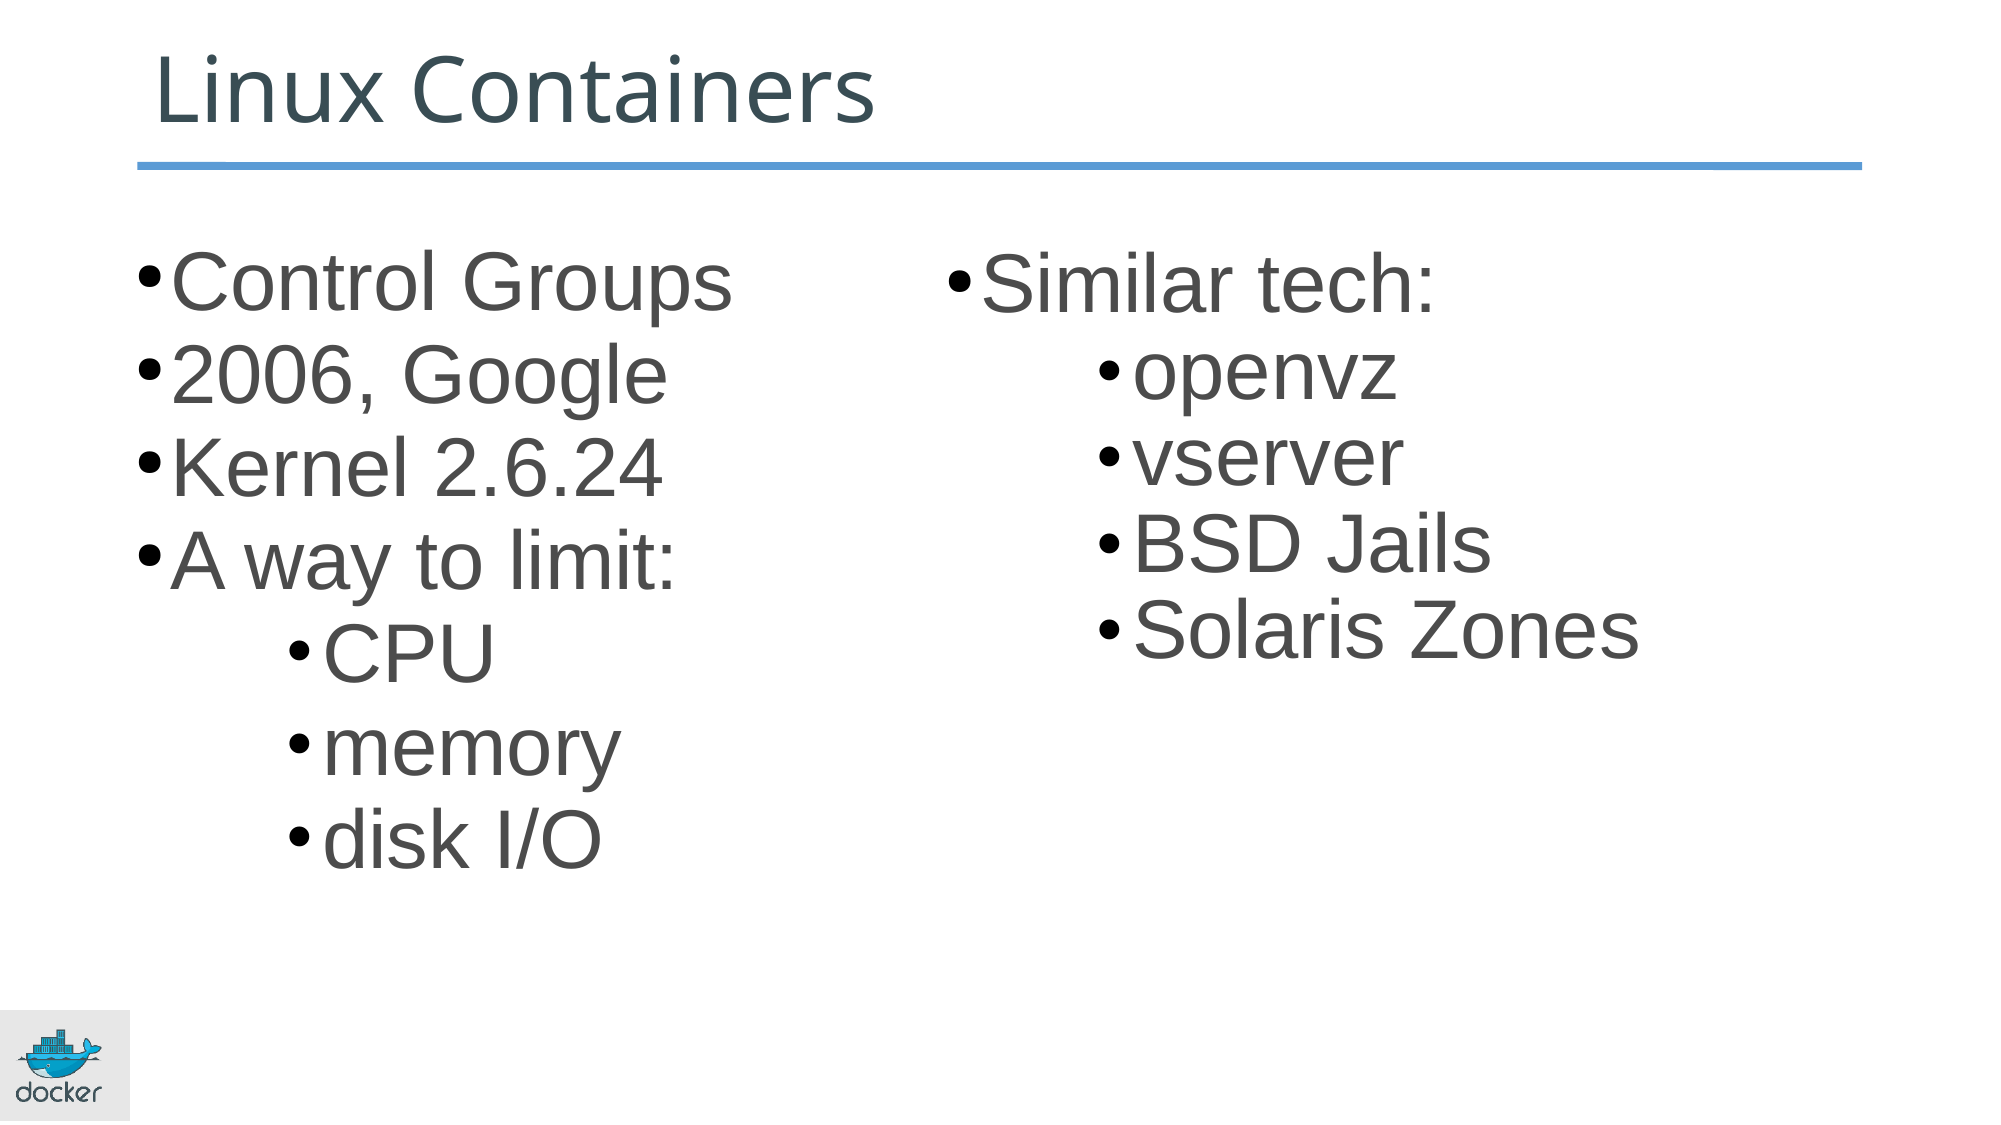

Linux Containers
Control Groups
2006, Google
Kernel 2.6.24
A way to limit:
CPU
memory
disk I/O
Similar tech:
openvz
vserver
BSD Jails
Solaris Zones